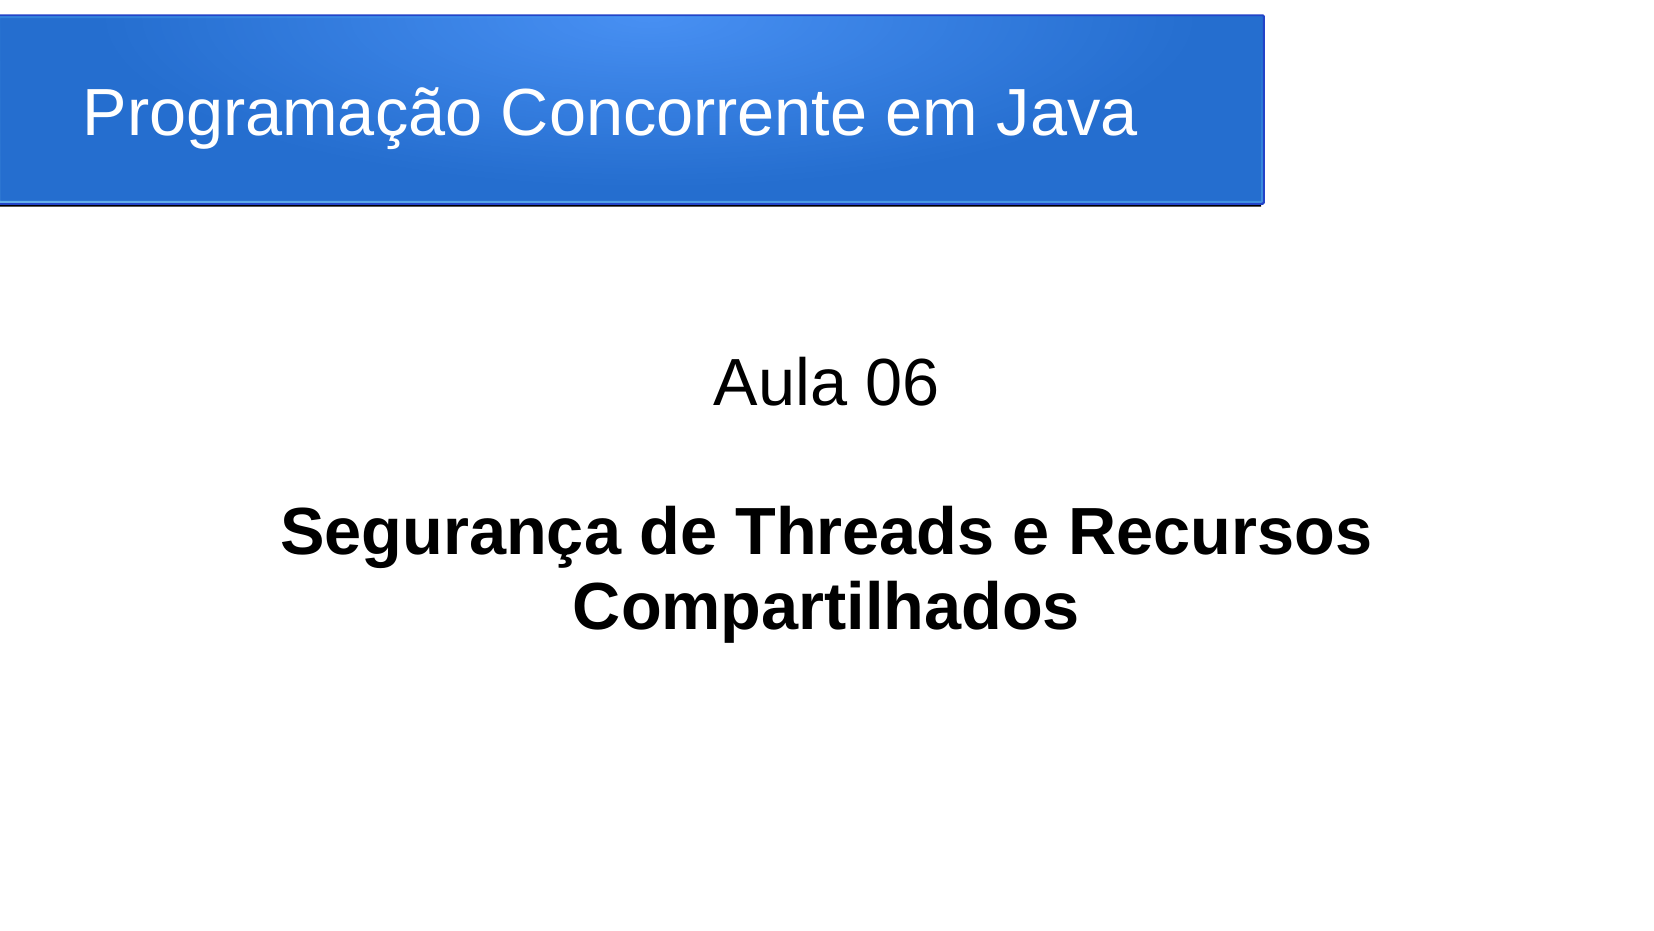

# Programação Concorrente em Java
Aula 06
Segurança de Threads e Recursos Compartilhados